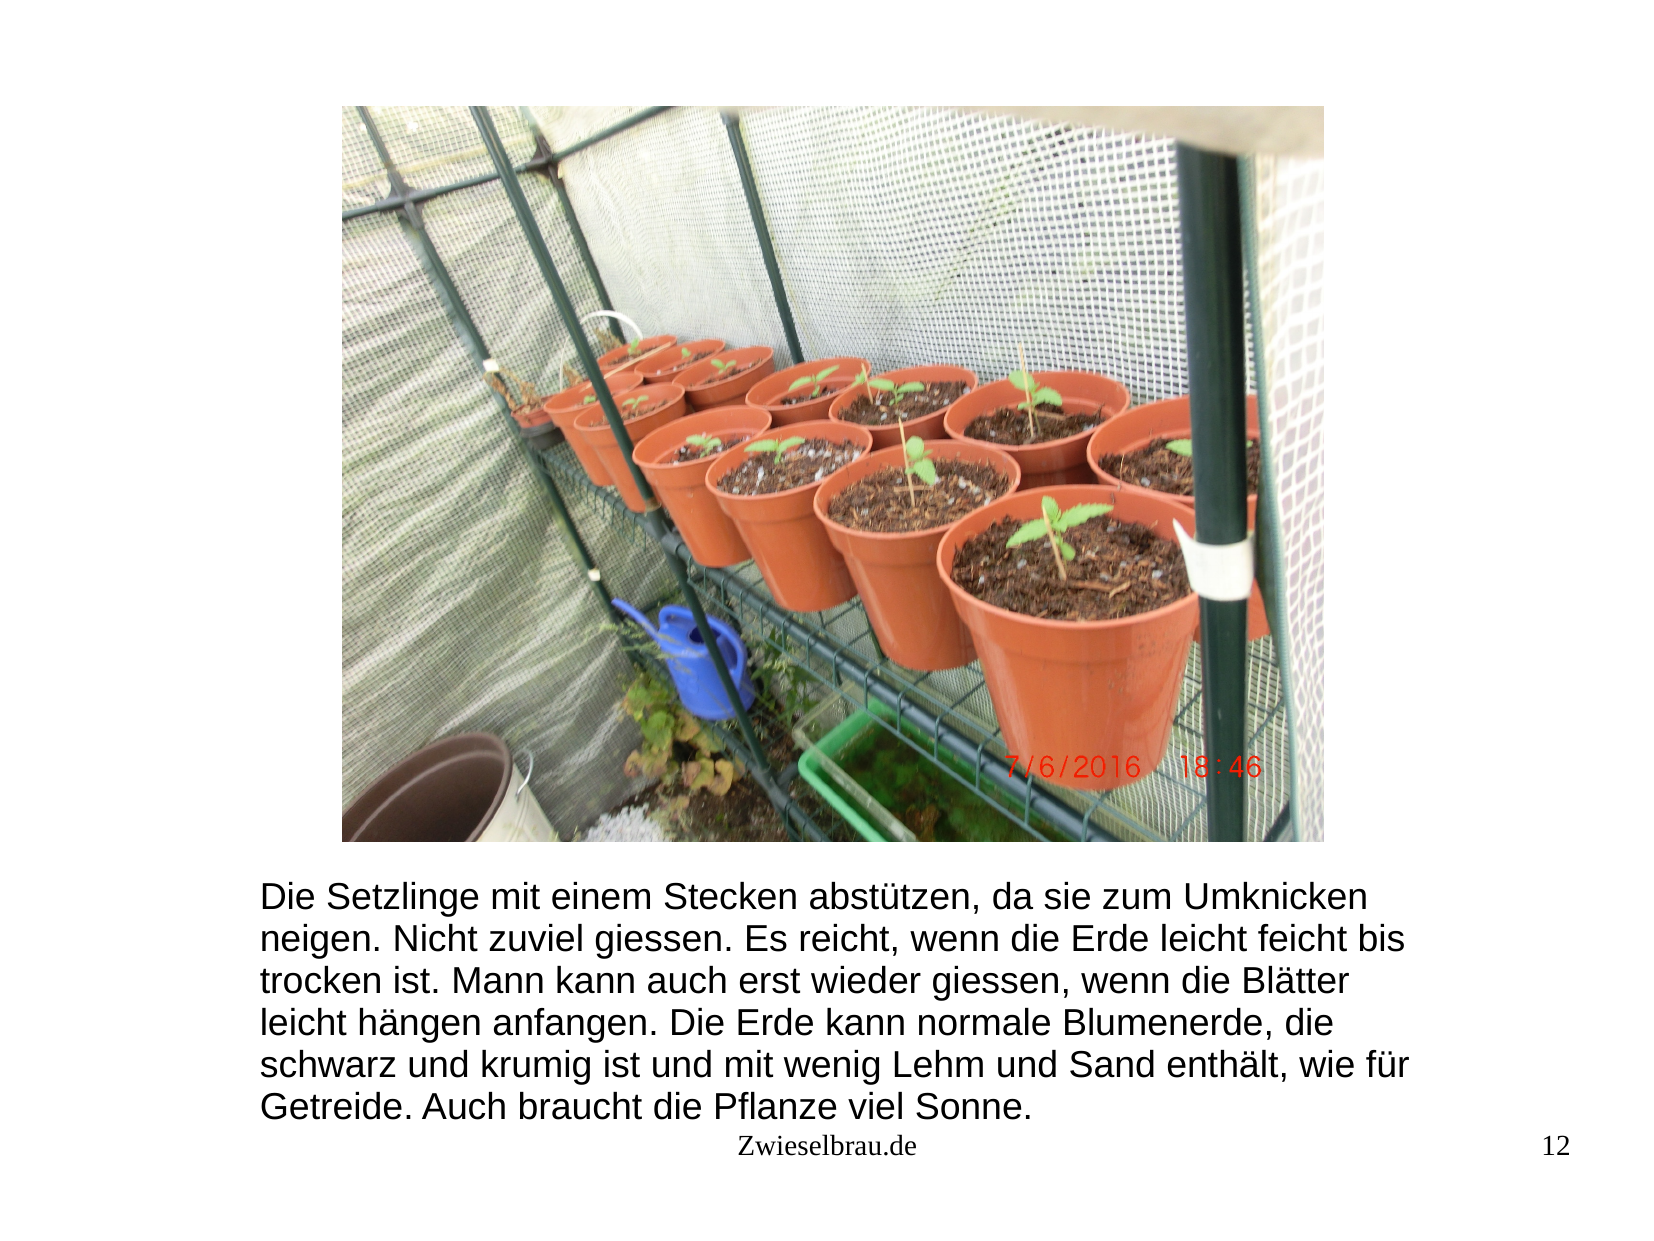

Die Setzlinge mit einem Stecken abstützen, da sie zum Umknicken neigen. Nicht zuviel giessen. Es reicht, wenn die Erde leicht feicht bis trocken ist. Mann kann auch erst wieder giessen, wenn die Blätter leicht hängen anfangen. Die Erde kann normale Blumenerde, die schwarz und krumig ist und mit wenig Lehm und Sand enthält, wie für Getreide. Auch braucht die Pflanze viel Sonne.
Zwieselbrau.de
12